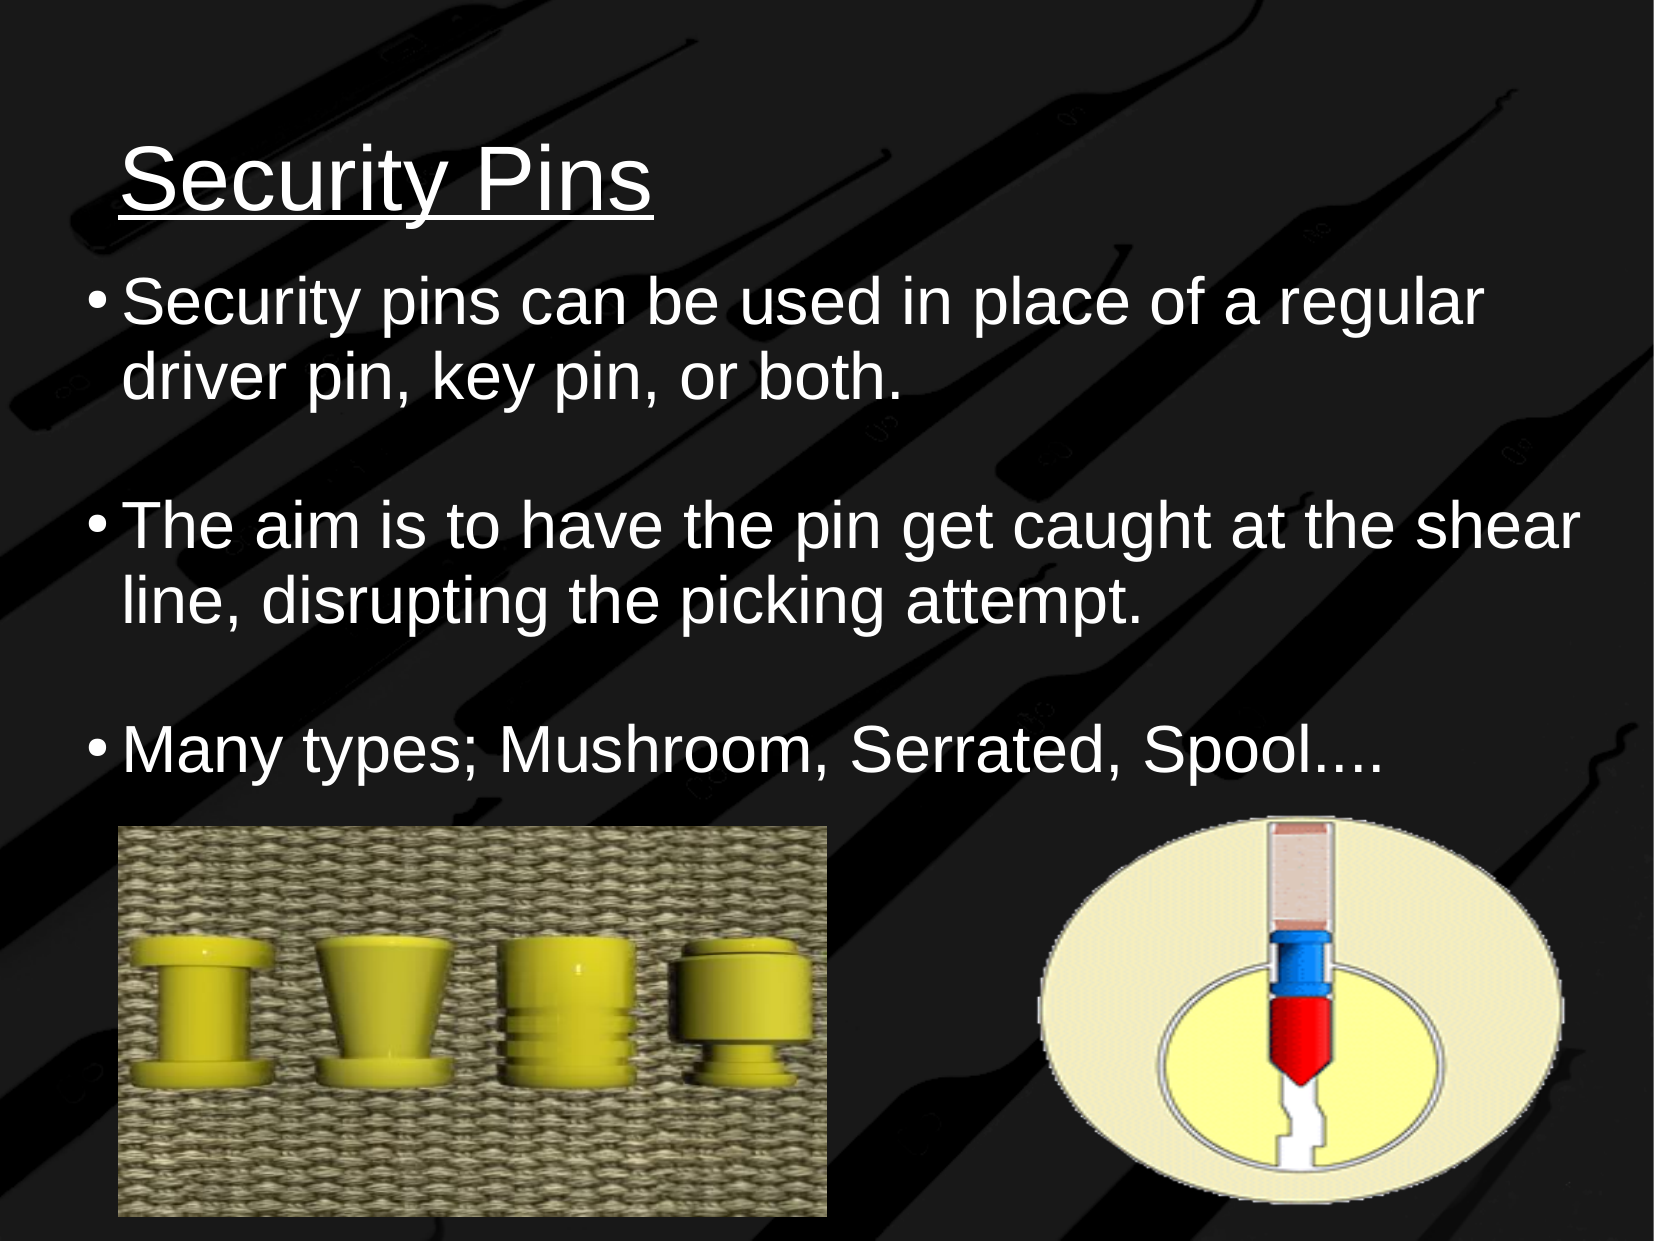

# Security Pins
Security pins can be used in place of a regular driver pin, key pin, or both.
The aim is to have the pin get caught at the shear line, disrupting the picking attempt.
Many types; Mushroom, Serrated, Spool....